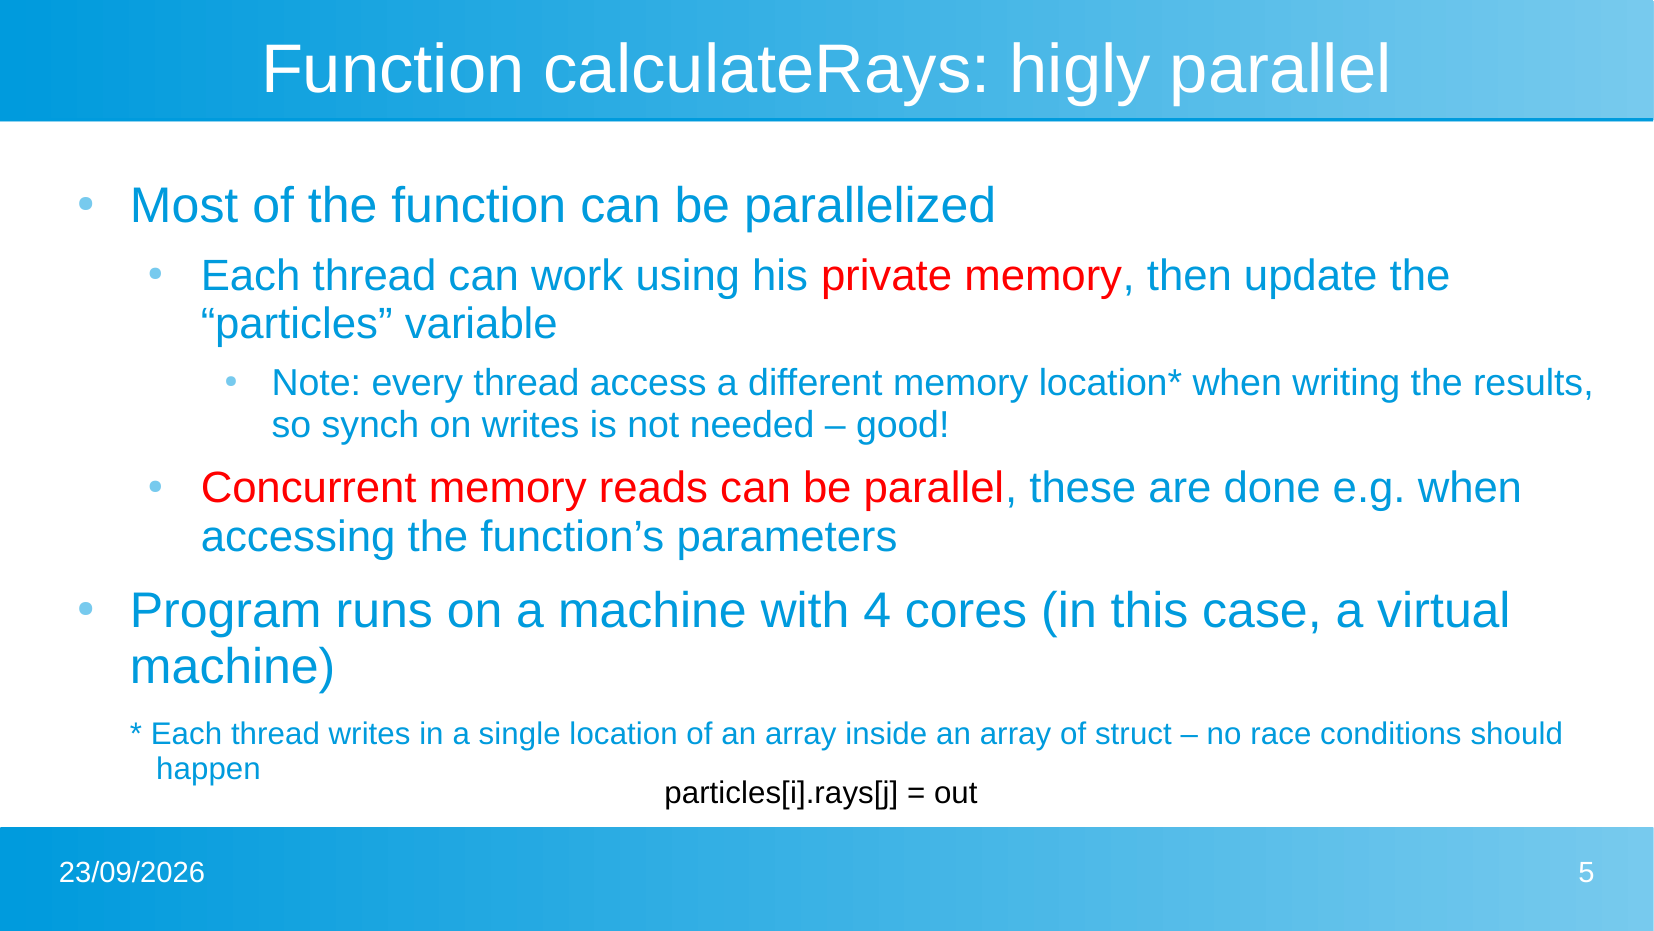

# Function calculateRays: higly parallel
Most of the function can be parallelized
Each thread can work using his private memory, then update the “particles” variable
Note: every thread access a different memory location* when writing the results, so synch on writes is not needed – good!
Concurrent memory reads can be parallel, these are done e.g. when accessing the function’s parameters
Program runs on a machine with 4 cores (in this case, a virtual machine)
* Each thread writes in a single location of an array inside an array of struct – no race conditions should happen
particles[i].rays[j] = out
5